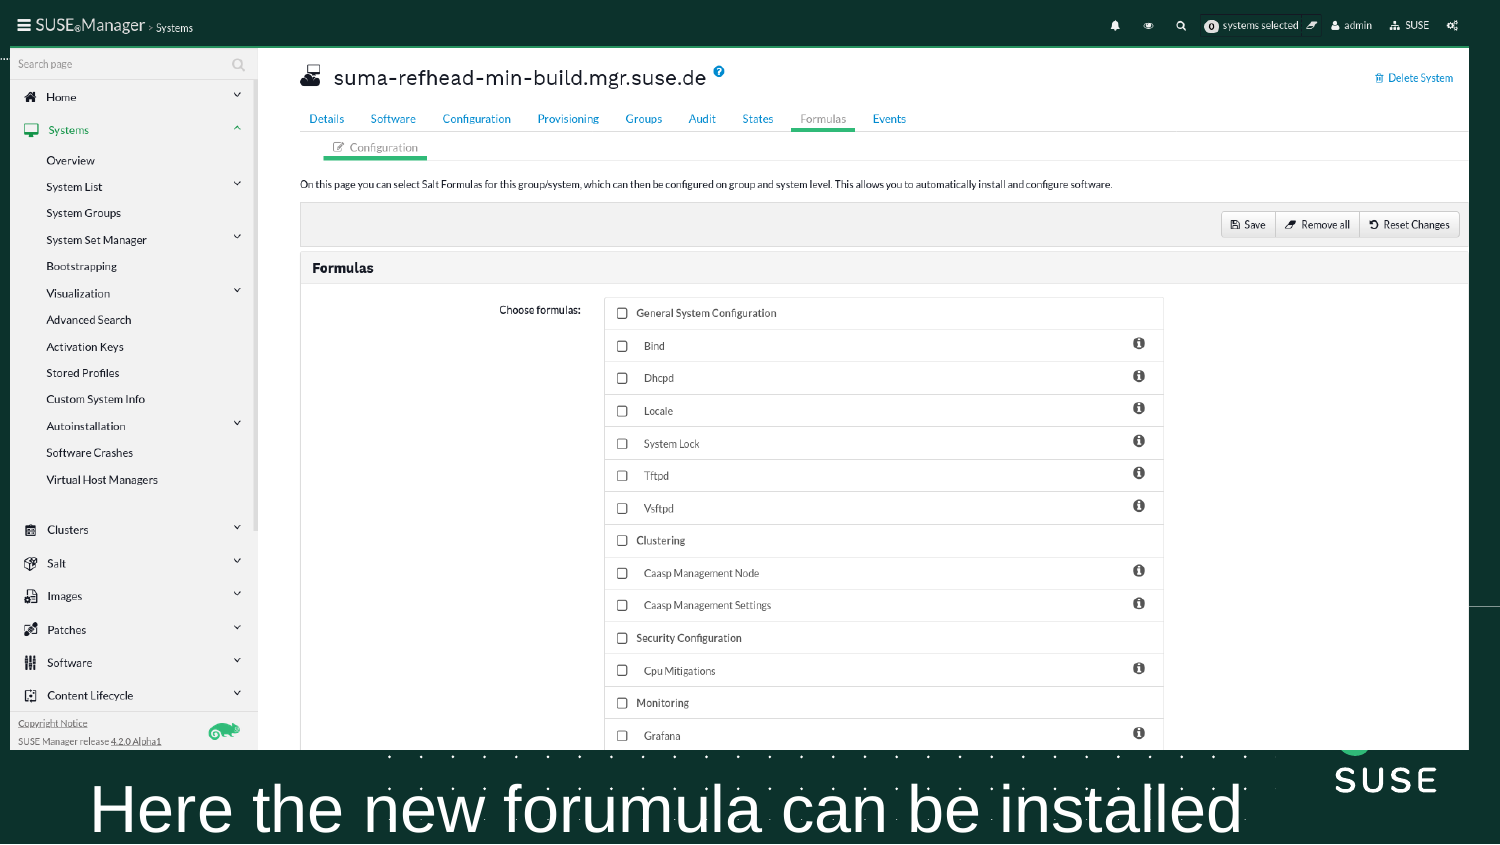

Here the new forumula can be installed